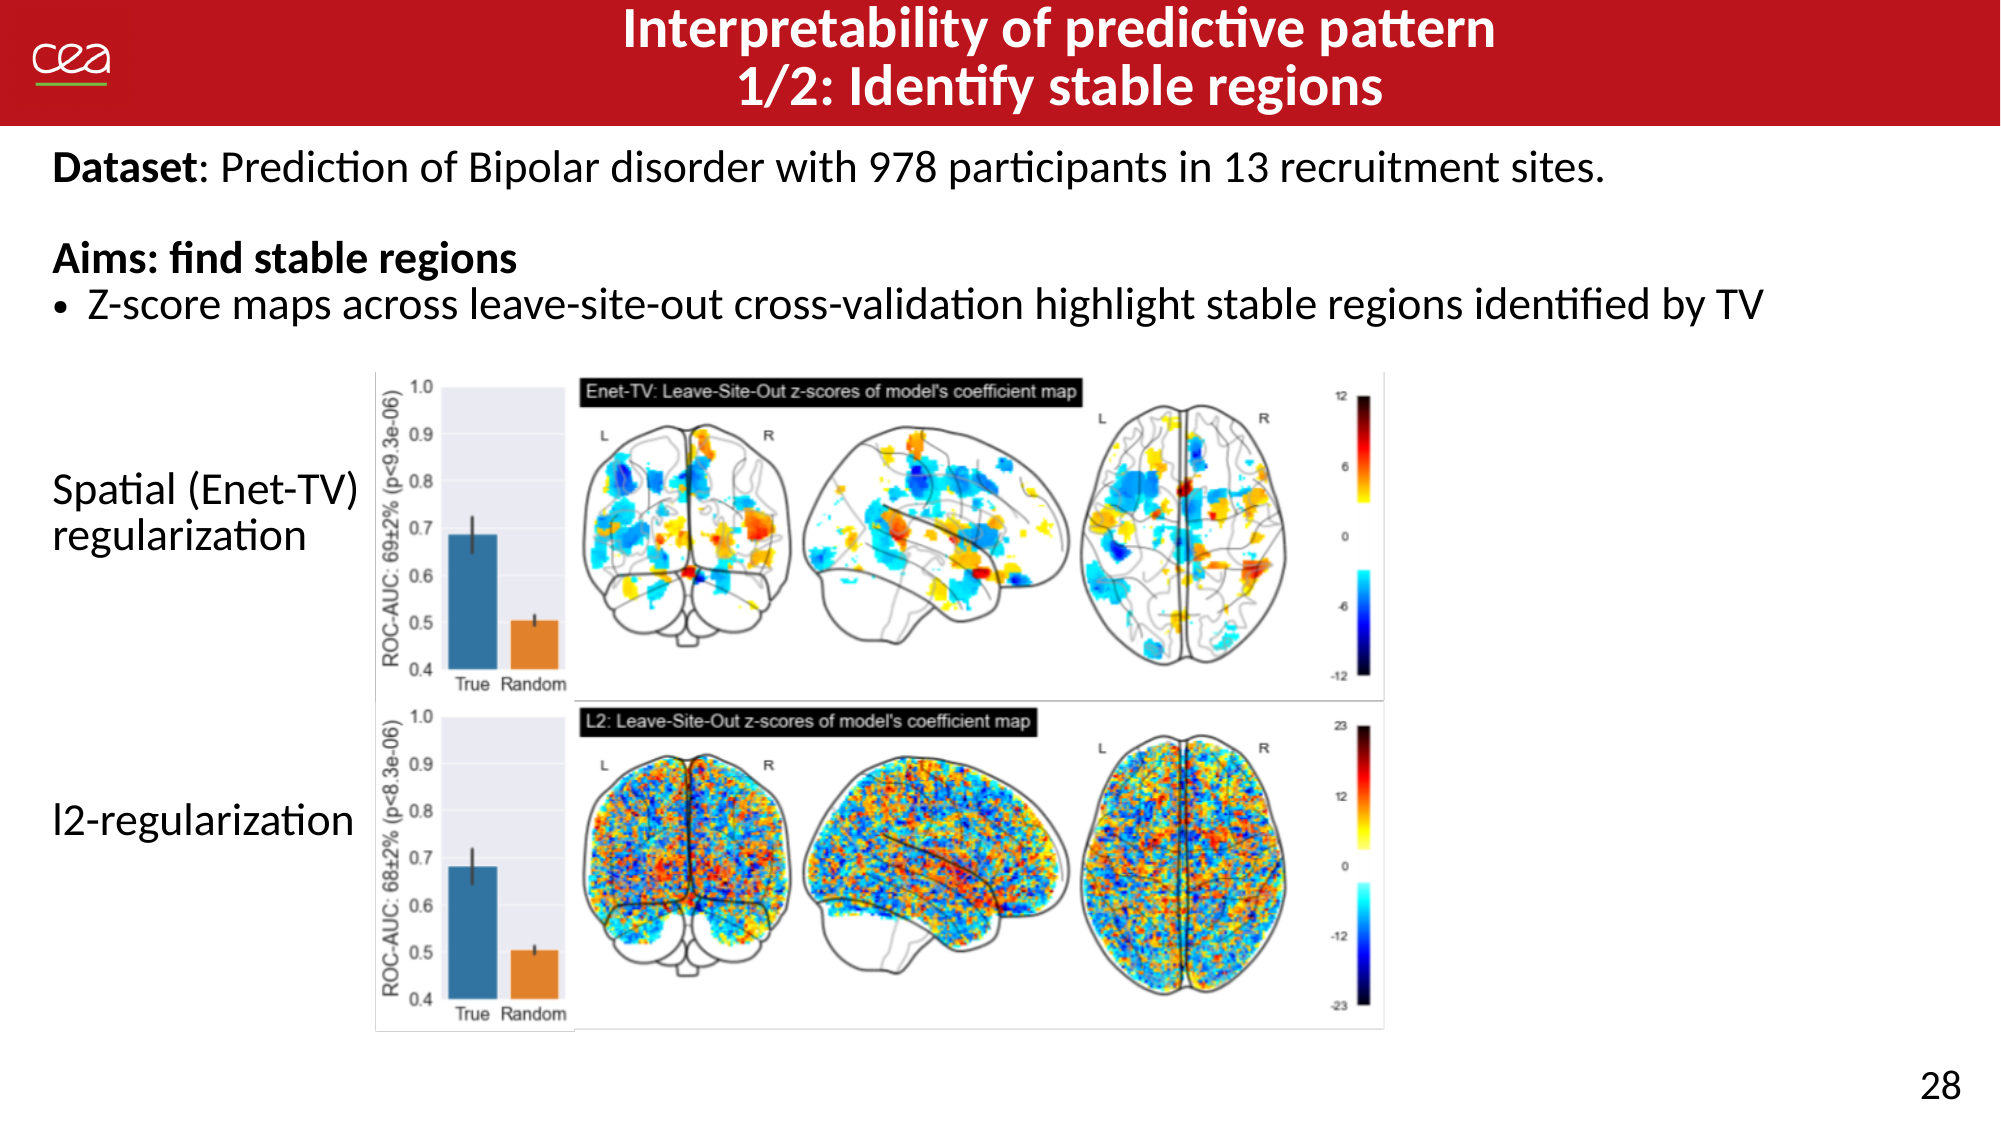

# Interpretability of predictive pattern 1/2: Identify stable regions
Dataset: Prediction of Bipolar disorder with 978 participants in 13 recruitment sites.
Aims: find stable regions
Z-score maps across leave-site-out cross-validation highlight stable regions identified by TV
Spatial (Enet-TV) regularization
l2-regularization